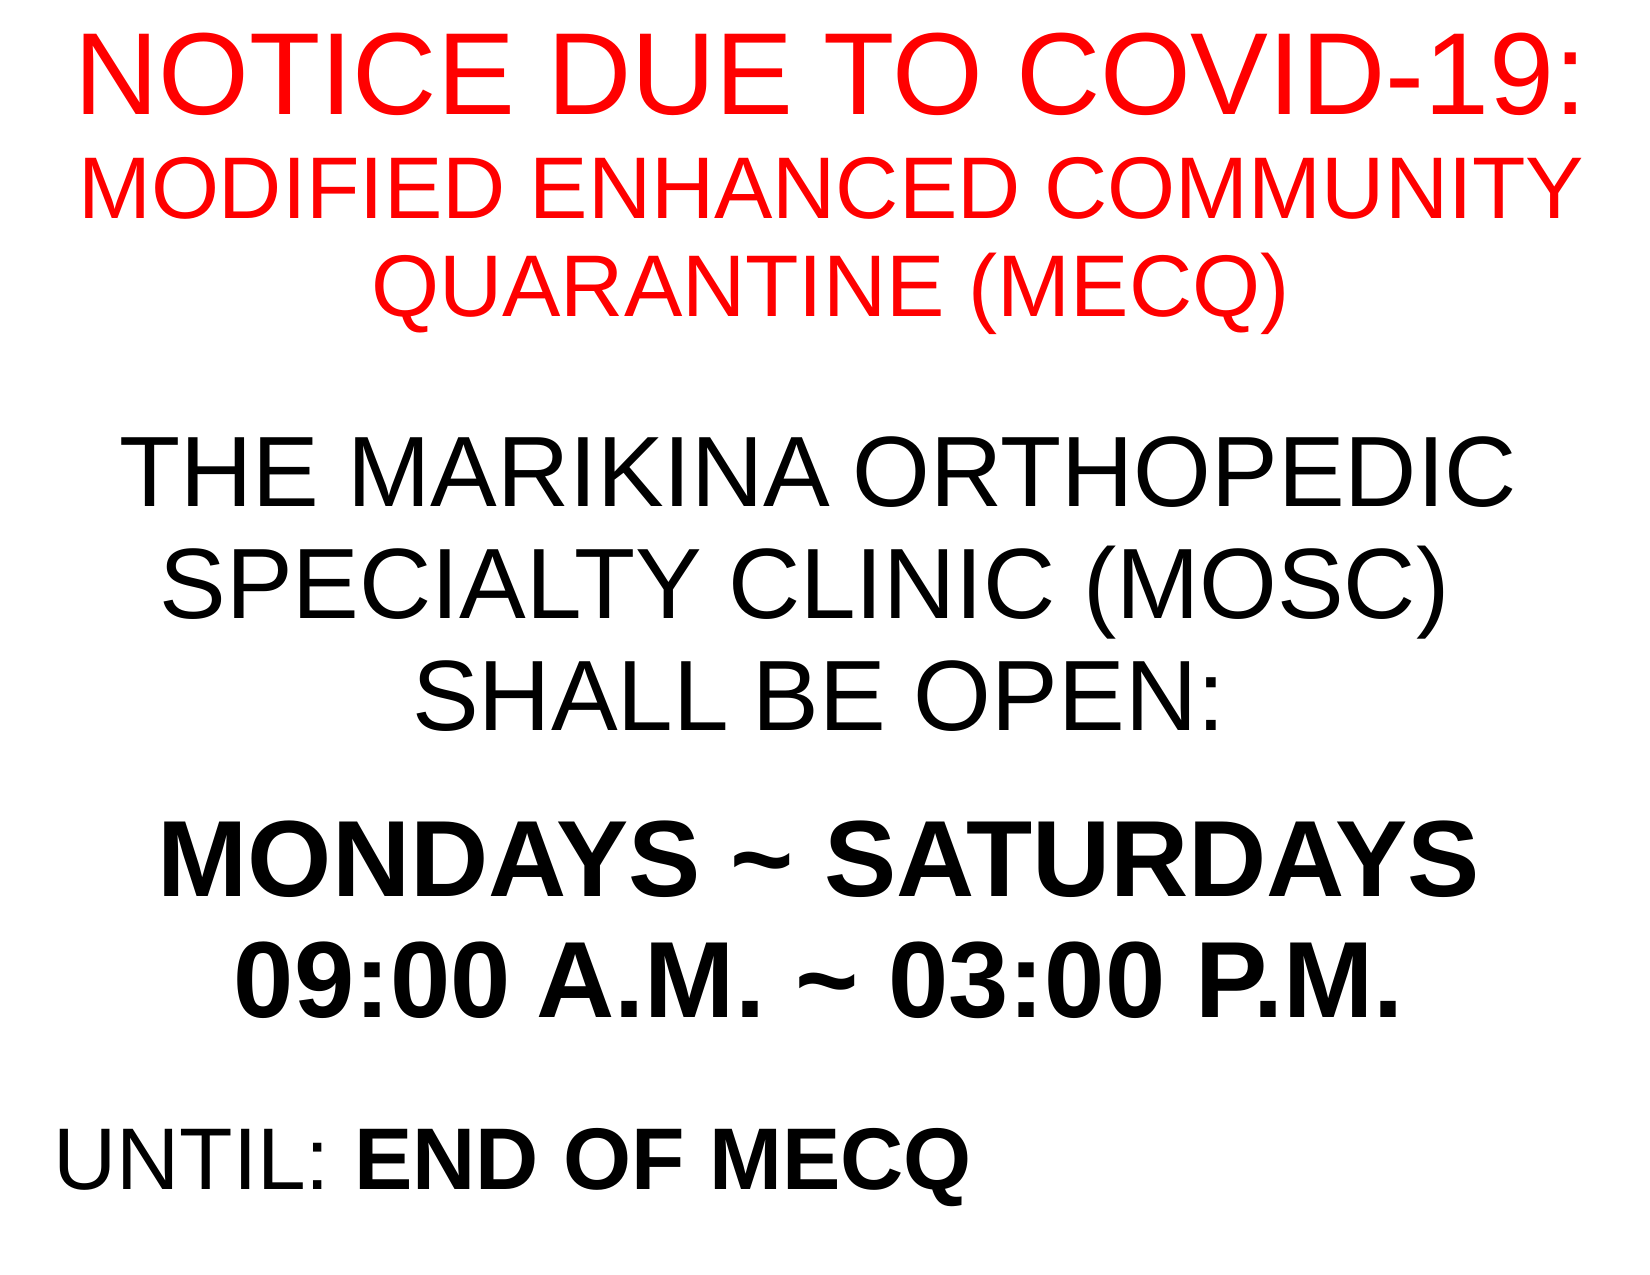

# NOTICE DUE TO COVID-19: MODIFIED ENHANCED COMMUNITY QUARANTINE (MECQ)
THE MARIKINA ORTHOPEDIC SPECIALTY CLINIC (MOSC)
SHALL BE OPEN:
MONDAYS ~ SATURDAYS
09:00 A.M. ~ 03:00 P.M.
UNTIL: END OF MECQ